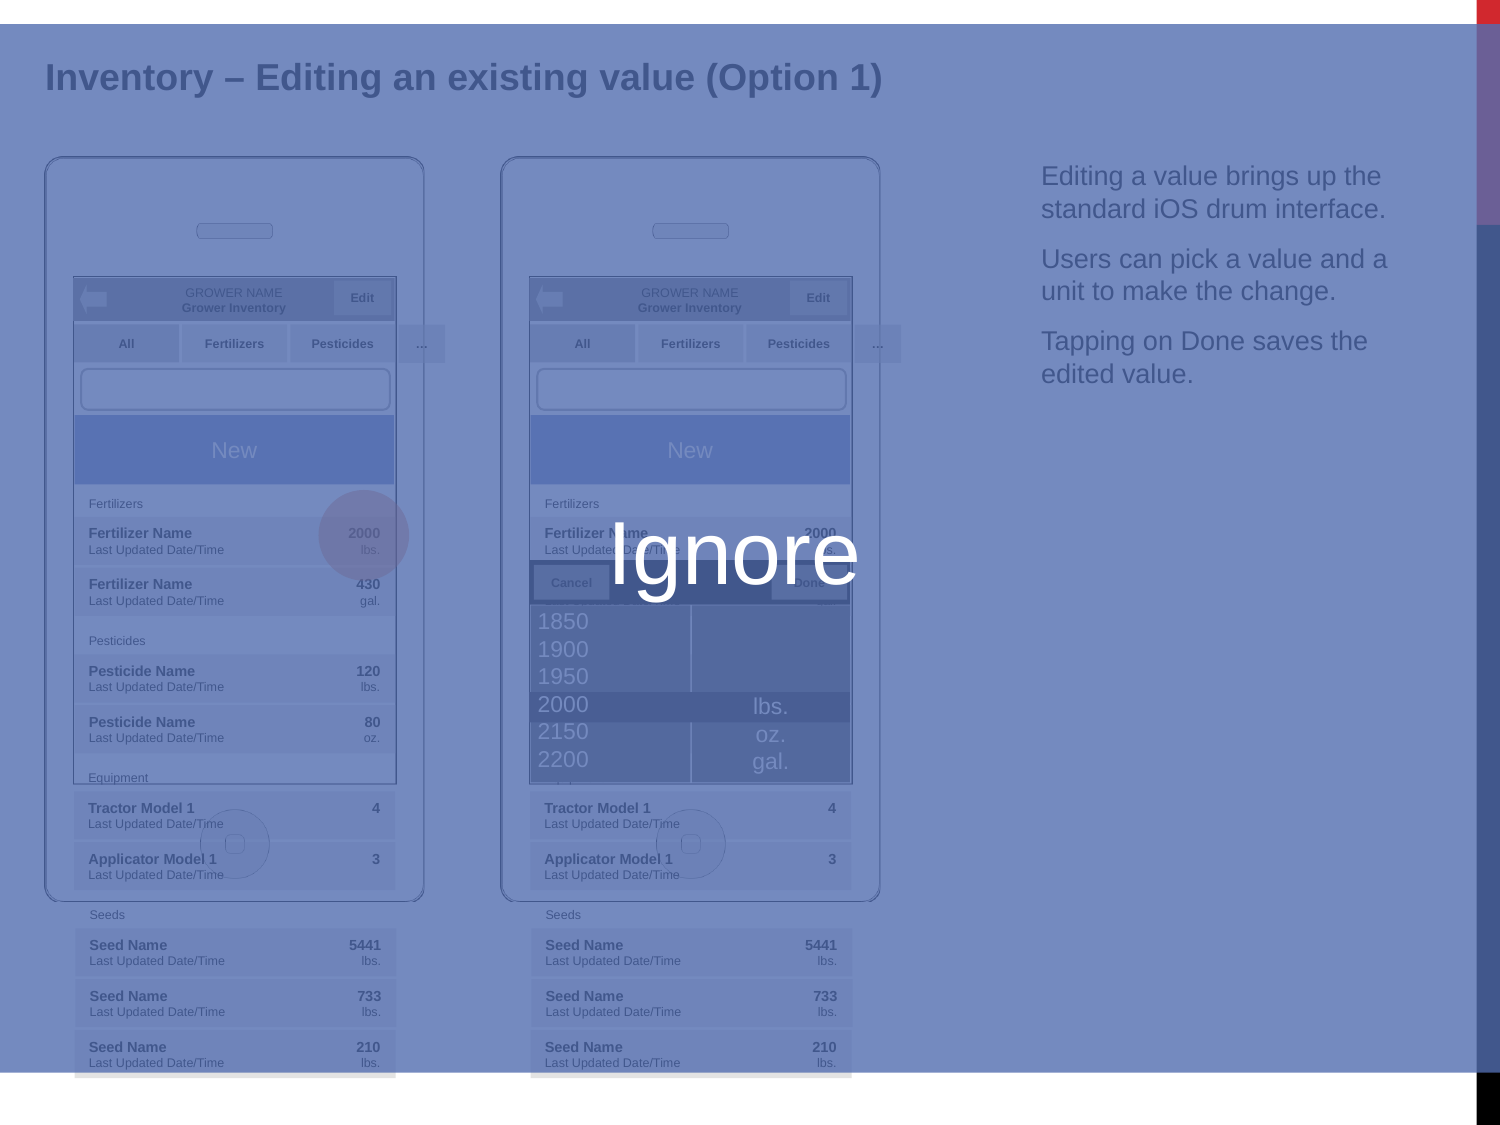

Ignore
Inventory – Editing an existing value (Option 1)
Editing a value brings up the standard iOS drum interface.
Users can pick a value and a unit to make the change.
Tapping on Done saves the edited value.
GROWER NAME
Grower Inventory
Edit
All
Fertilizers
Pesticides
…
New
Fertilizers
Fertilizer Name
Last Updated Date/Time
2000
lbs.
Fertilizer Name
Last Updated Date/Time
430
gal.
Pesticides
Pesticide Name
Last Updated Date/Time
120
lbs.
Pesticide Name
Last Updated Date/Time
80
oz.
Equipment
Tractor Model 1
Last Updated Date/Time
4
Applicator Model 1
Last Updated Date/Time
3
Seeds
Seed Name
Last Updated Date/Time
5441
lbs.
Seed Name
Last Updated Date/Time
733
lbs.
Seed Name
Last Updated Date/Time
210
lbs.
GROWER NAME
Grower Inventory
Edit
All
Fertilizers
Pesticides
…
New
Fertilizers
Fertilizer Name
Last Updated Date/Time
2000
lbs.
Fertilizer Name
Last Updated Date/Time
430
gal.
Pesticides
Pesticide Name
Last Updated Date/Time
120
lbs.
Pesticide Name
Last Updated Date/Time
80
oz.
Equipment
Tractor Model 1
Last Updated Date/Time
4
Applicator Model 1
Last Updated Date/Time
3
Seeds
Seed Name
Last Updated Date/Time
5441
lbs.
Seed Name
Last Updated Date/Time
733
lbs.
Seed Name
Last Updated Date/Time
210
lbs.
Cancel
Done
1850
1900
1950
2000
2150
2200
lbs.
oz.
gal.